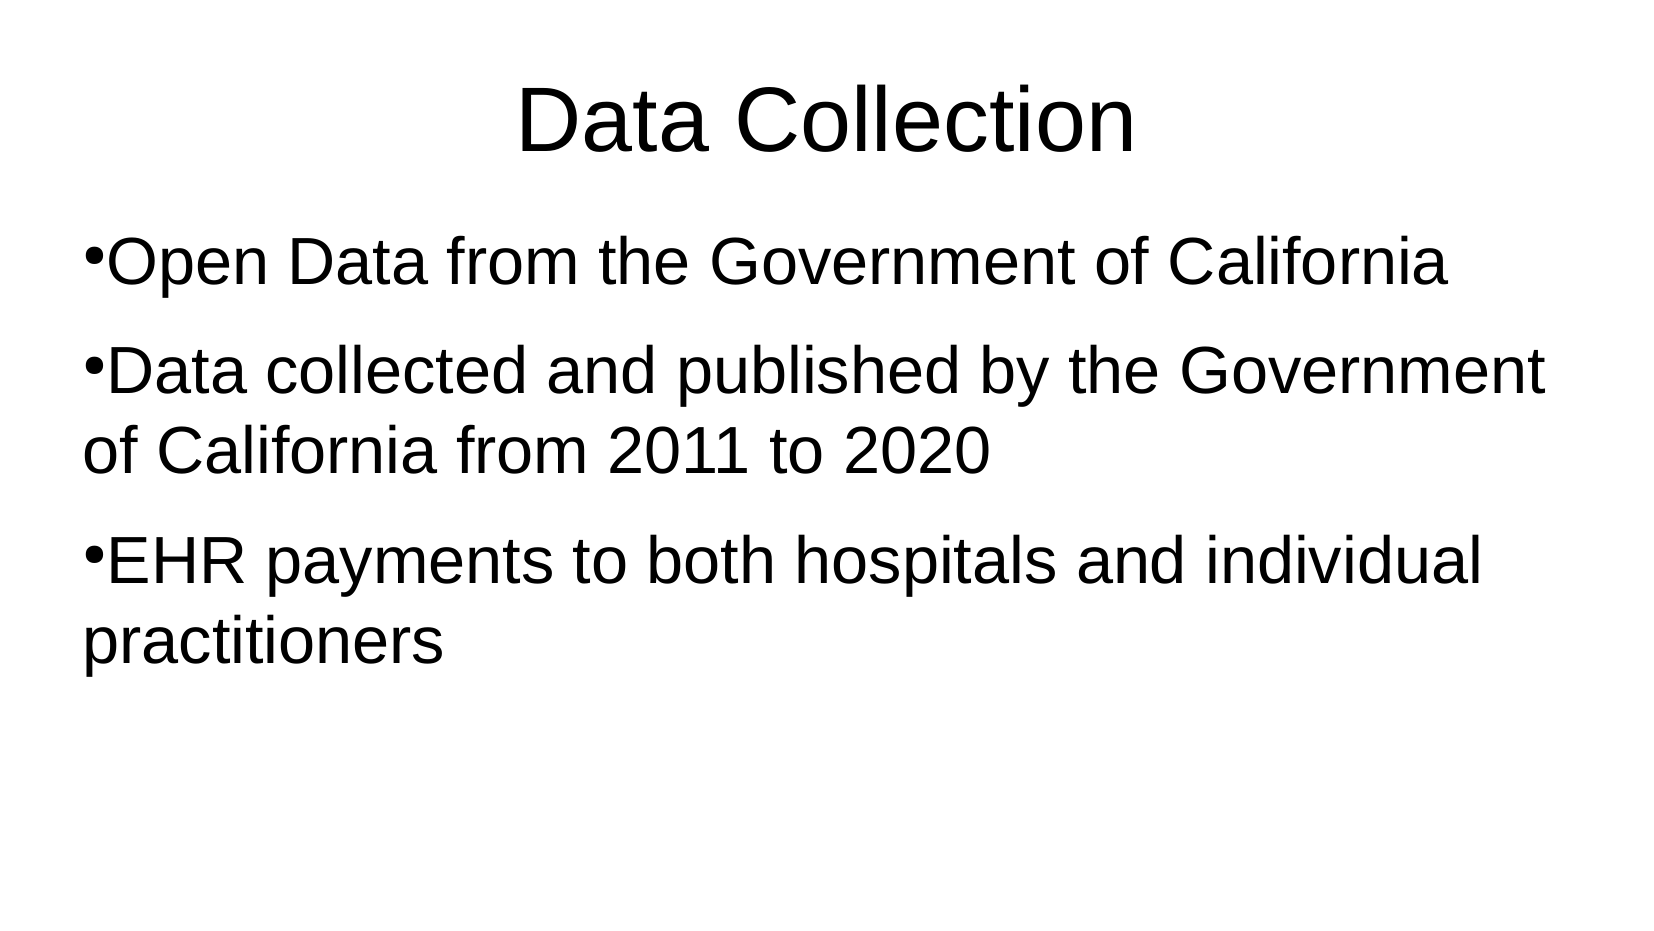

# Data Collection
Open Data from the Government of California
Data collected and published by the Government of California from 2011 to 2020
EHR payments to both hospitals and individual practitioners